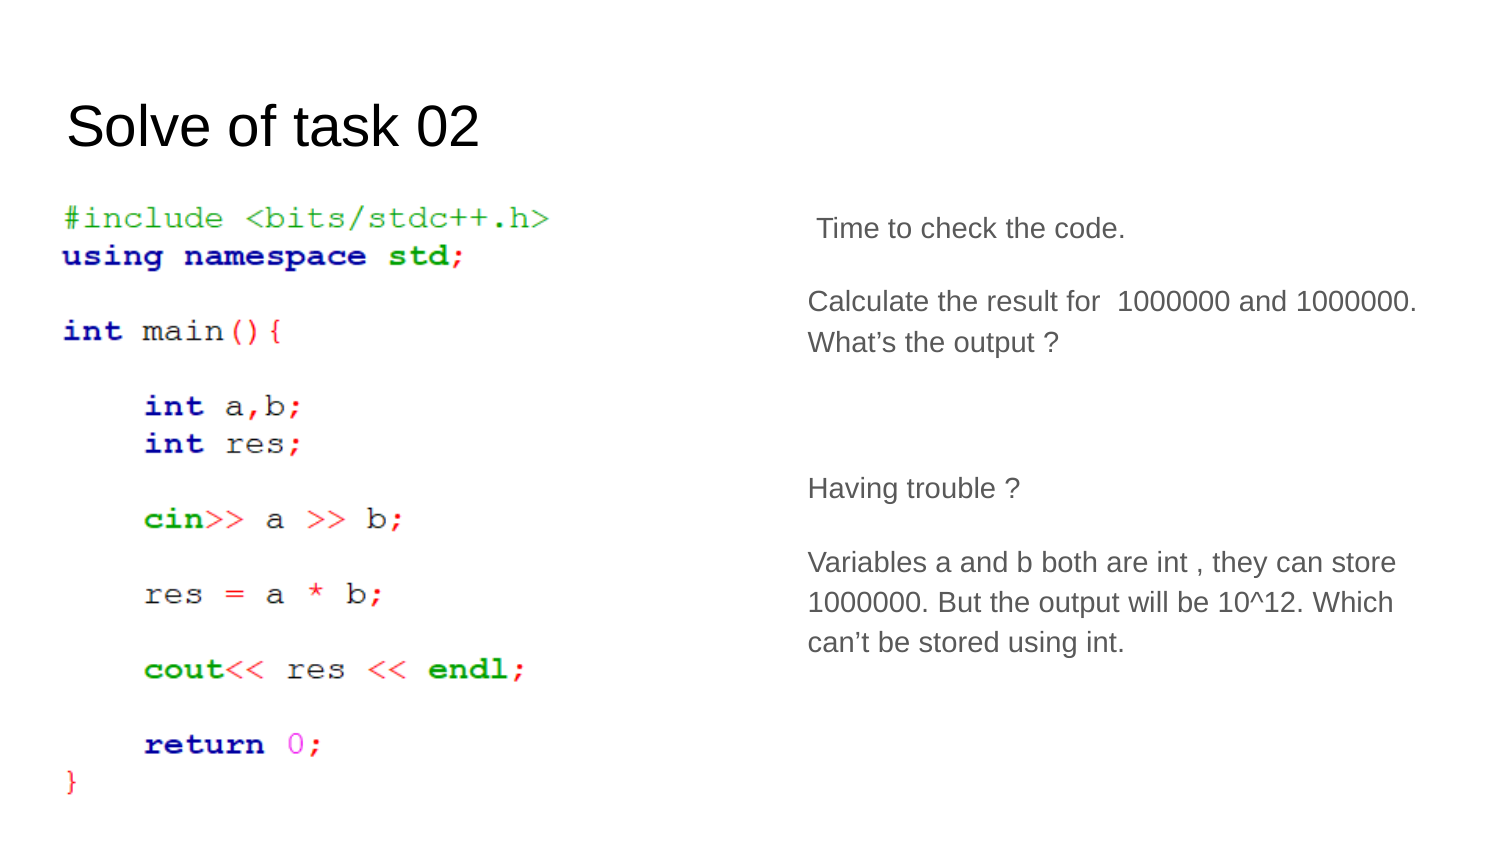

# Solve of task 02
 Time to check the code.
Calculate the result for 1000000 and 1000000.
What’s the output ?
Having trouble ?
Variables a and b both are int , they can store 1000000. But the output will be 10^12. Which can’t be stored using int.